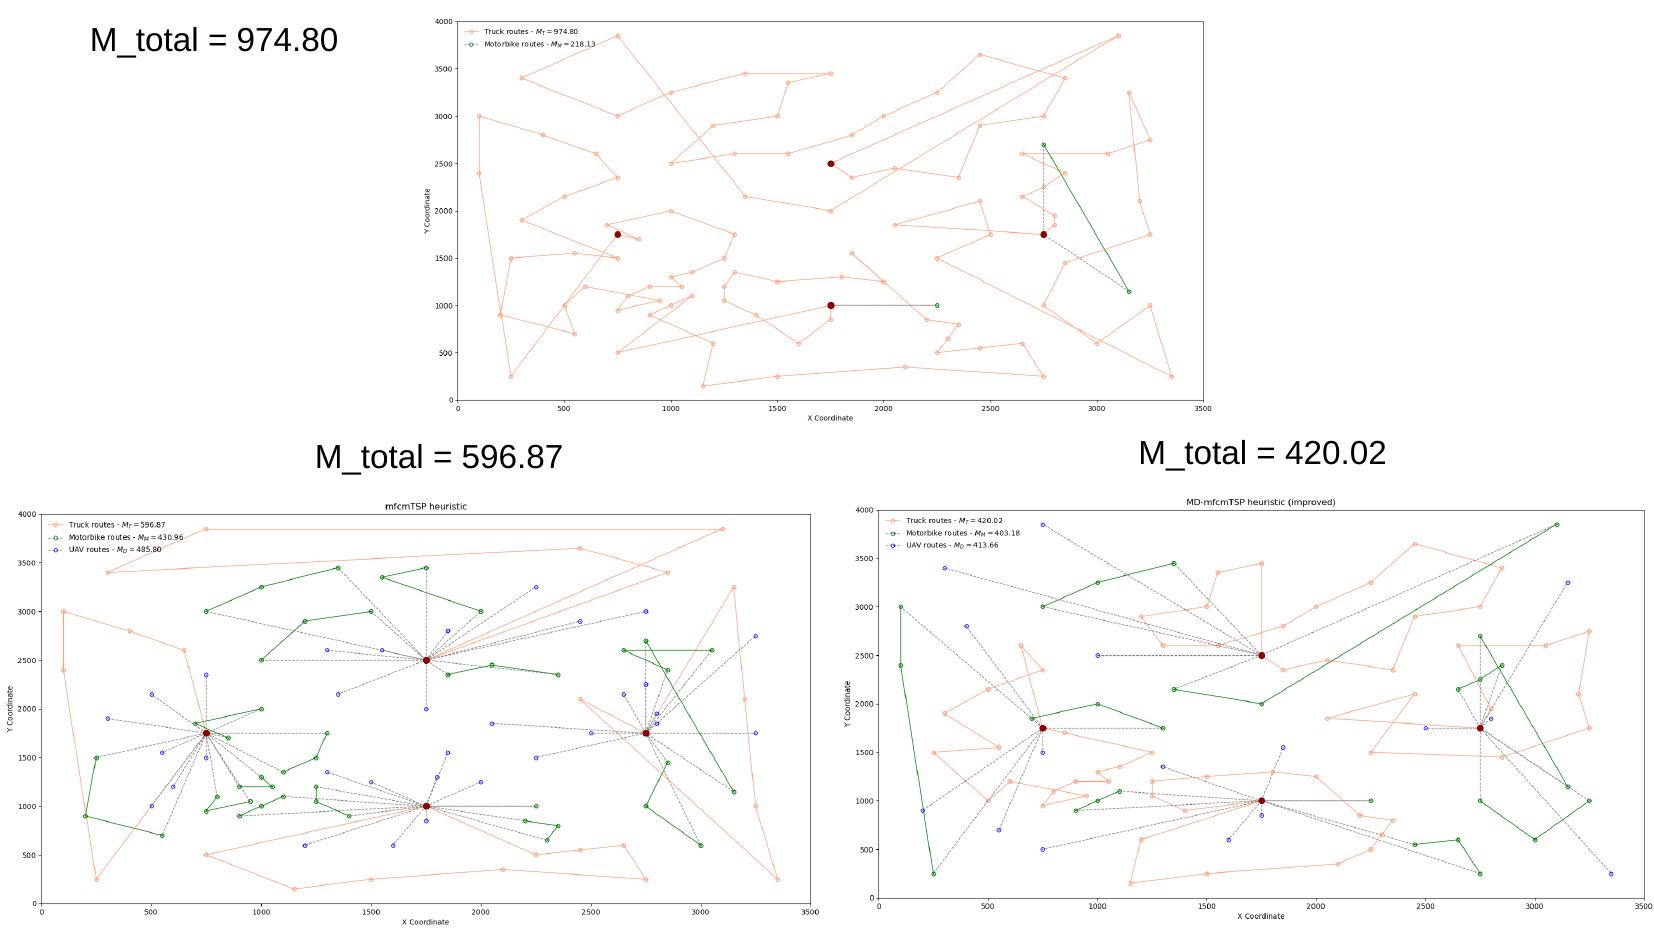

M_total = 974.80
M_total = 420.02
M_total = 596.87